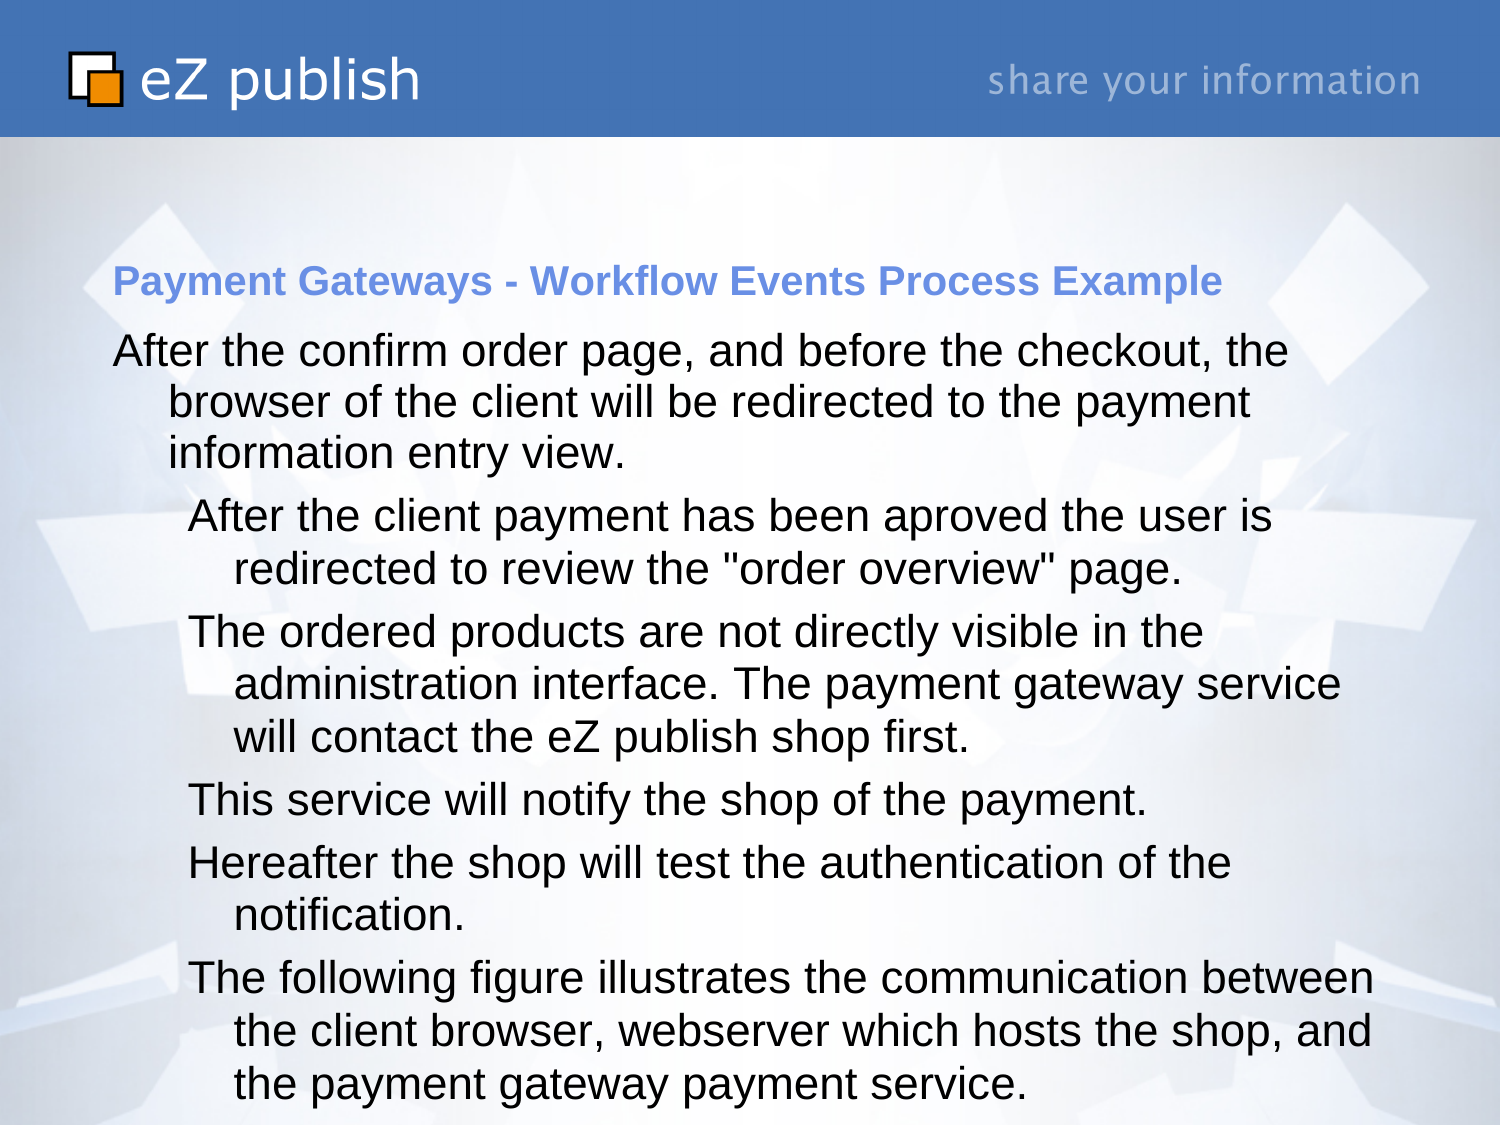

# Payment Gateways - Workflow Events Process Example
After the confirm order page, and before the checkout, the browser of the client will be redirected to the payment information entry view.
After the client payment has been aproved the user is redirected to review the "order overview" page.
The ordered products are not directly visible in the administration interface. The payment gateway service will contact the eZ publish shop first.
This service will notify the shop of the payment.
Hereafter the shop will test the authentication of the notification.
The following figure illustrates the communication between the client browser, webserver which hosts the shop, and the payment gateway payment service.